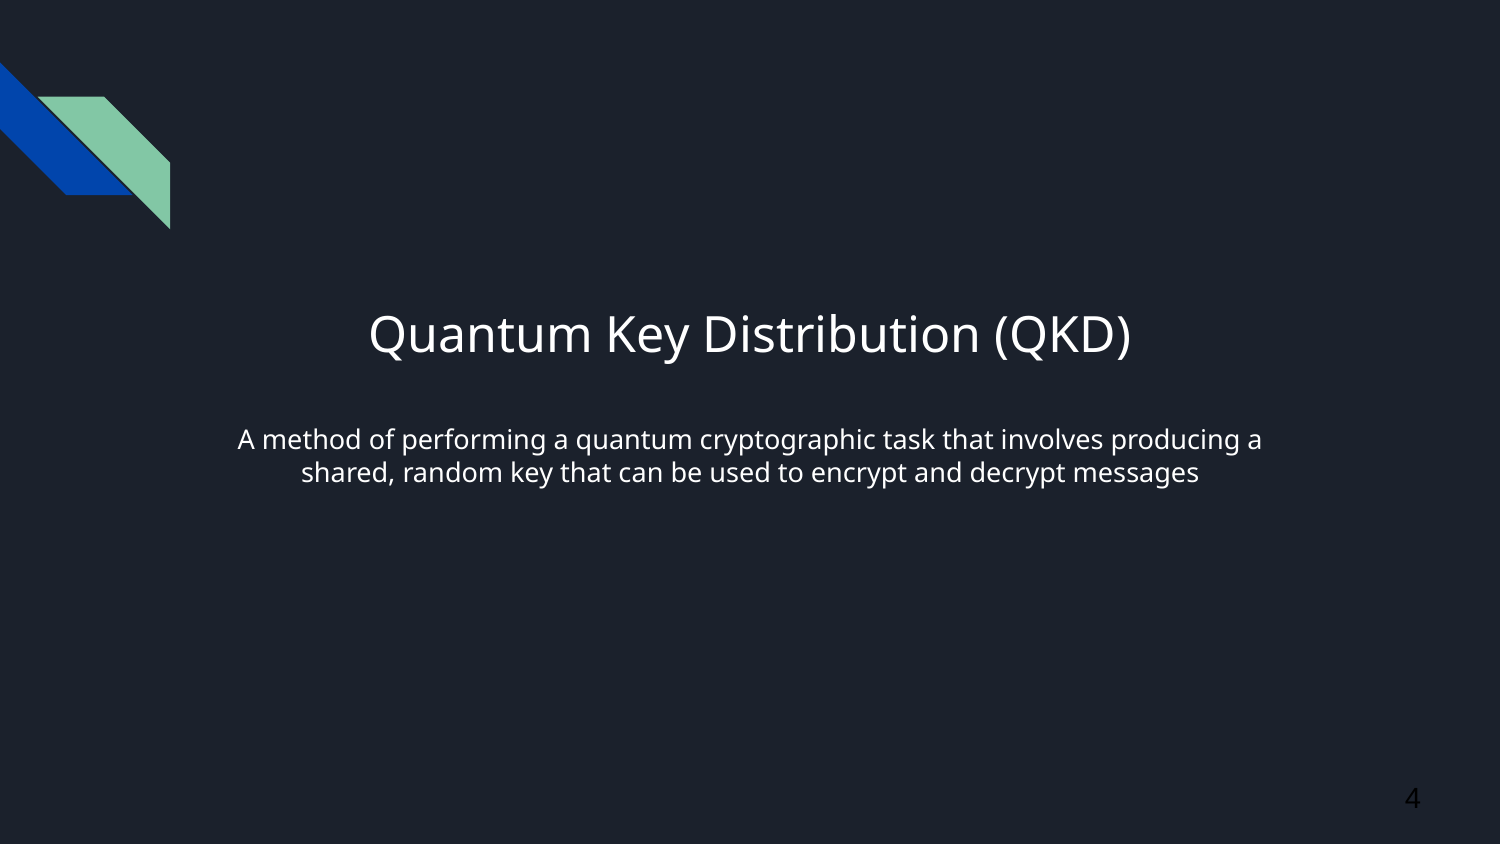

# Quantum Key Distribution (QKD)
A method of performing a quantum cryptographic task that involves producing a shared, random key that can be used to encrypt and decrypt messages